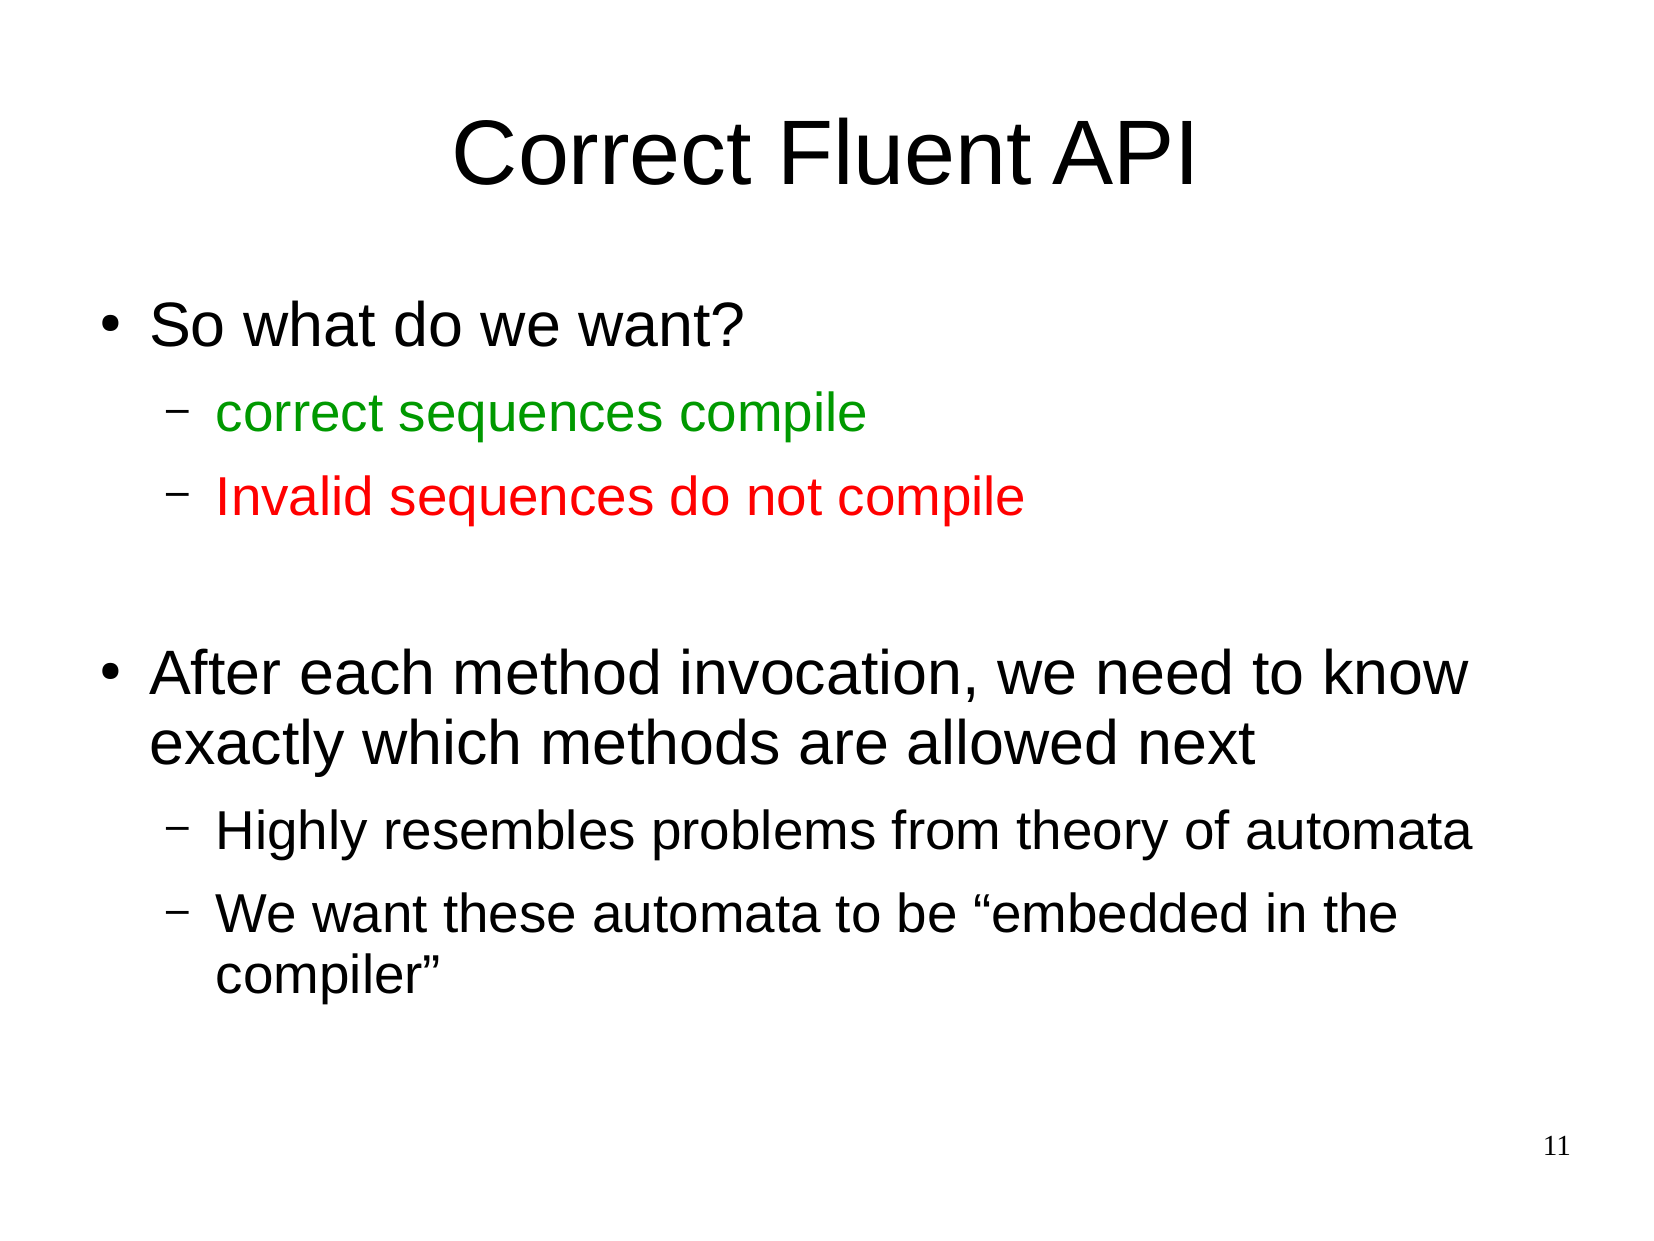

# Correct Fluent API
So what do we want?
correct sequences compile
Invalid sequences do not compile
After each method invocation, we need to know exactly which methods are allowed next
Highly resembles problems from theory of automata
We want these automata to be “embedded in the compiler”
11